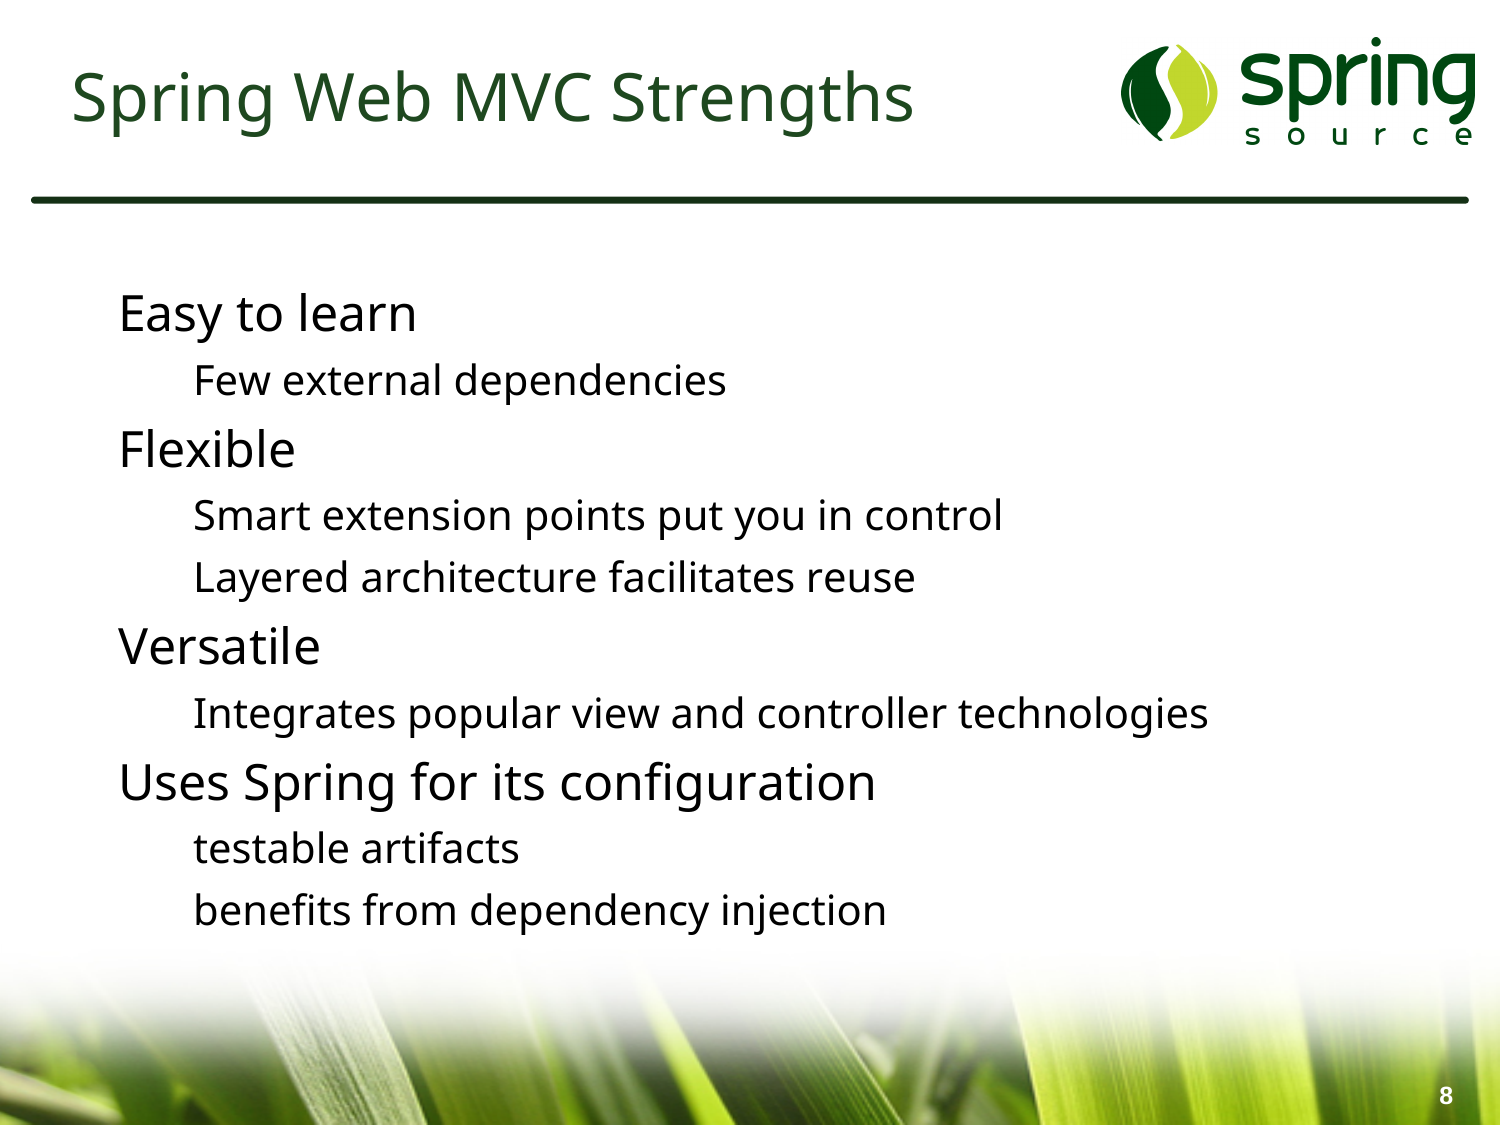

# Spring Web MVC Strengths
Easy to learn
Few external dependencies
Flexible
Smart extension points put you in control
Layered architecture facilitates reuse
Versatile
Integrates popular view and controller technologies
Uses Spring for its configuration
testable artifacts
benefits from dependency injection